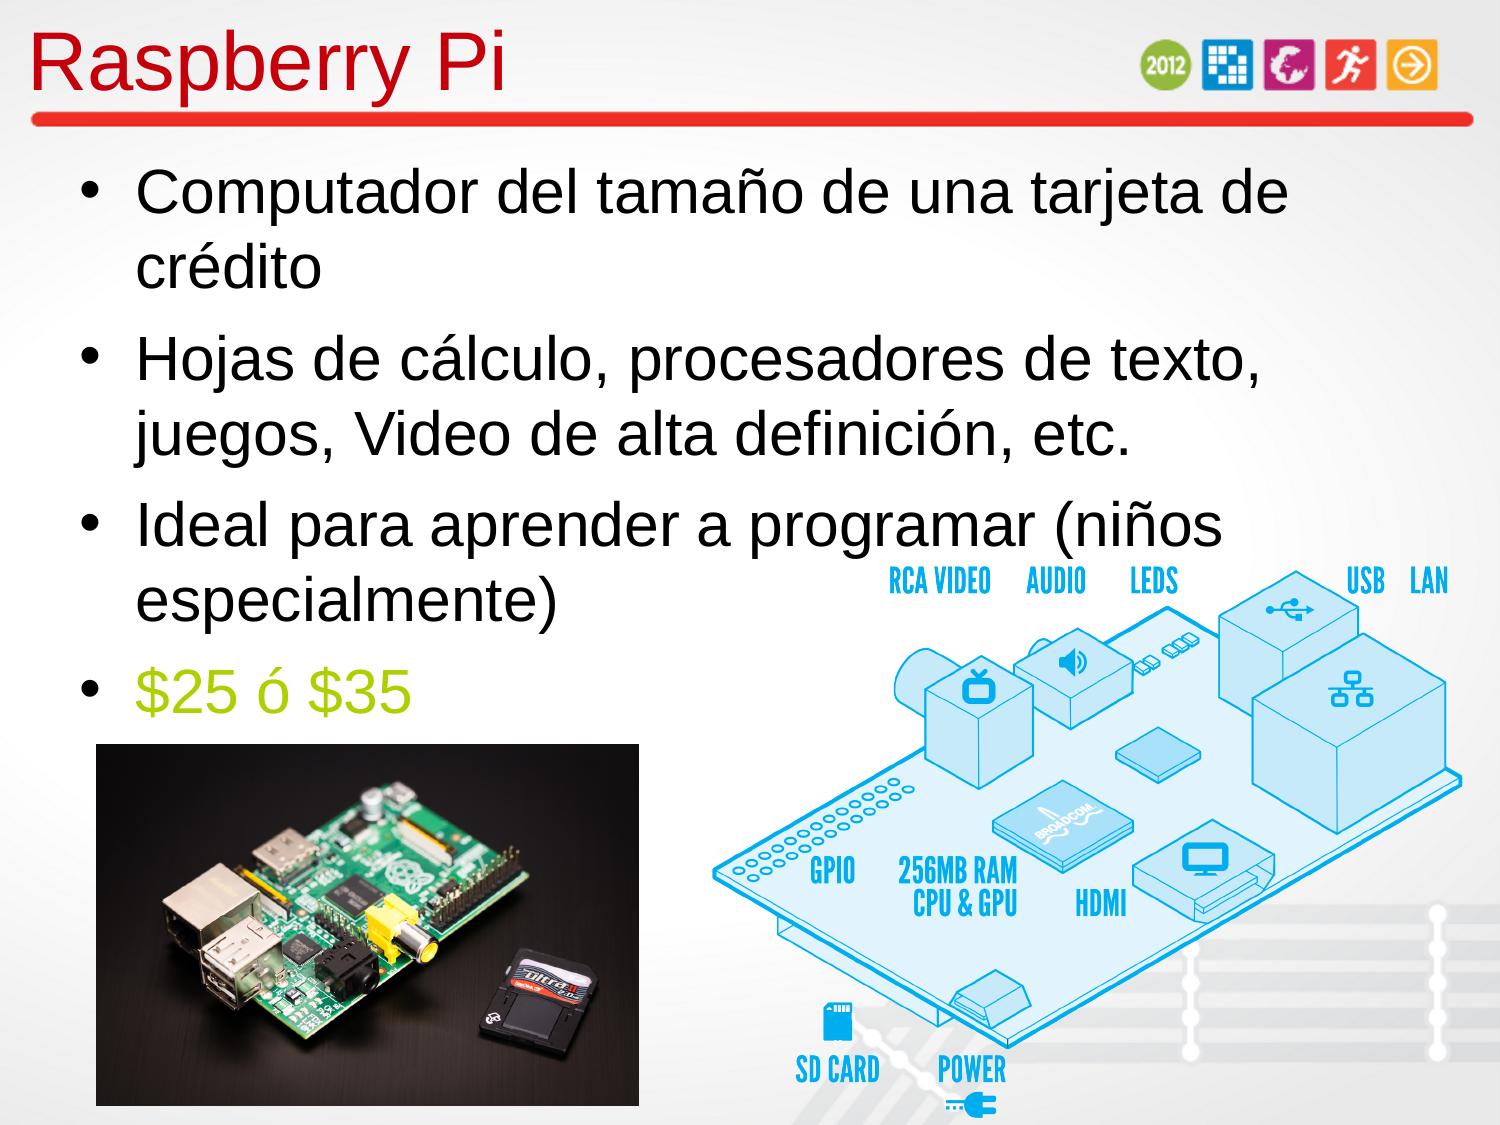

# Raspberry Pi
Computador del tamaño de una tarjeta de crédito
Hojas de cálculo, procesadores de texto, juegos, Video de alta definición, etc.
Ideal para aprender a programar (niños especialmente)
$25 ó $35